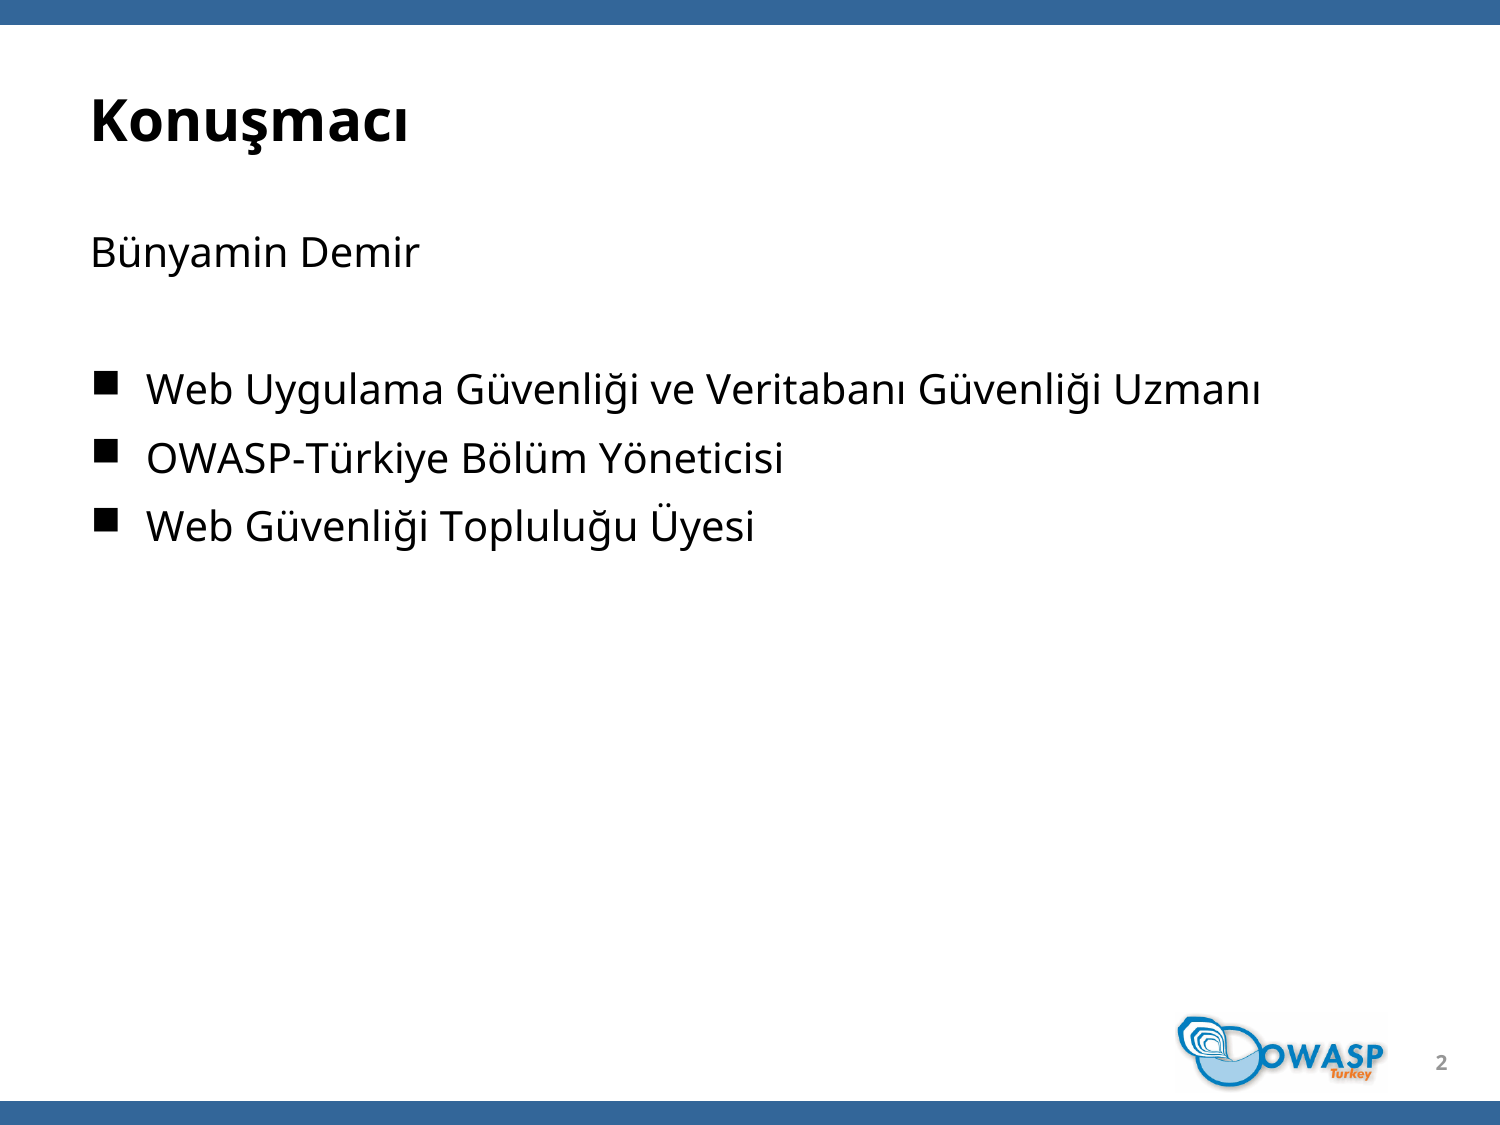

# Konuşmacı
Bünyamin Demir
Web Uygulama Güvenliği ve Veritabanı Güvenliği Uzmanı
OWASP-Türkiye Bölüm Yöneticisi
Web Güvenliği Topluluğu Üyesi